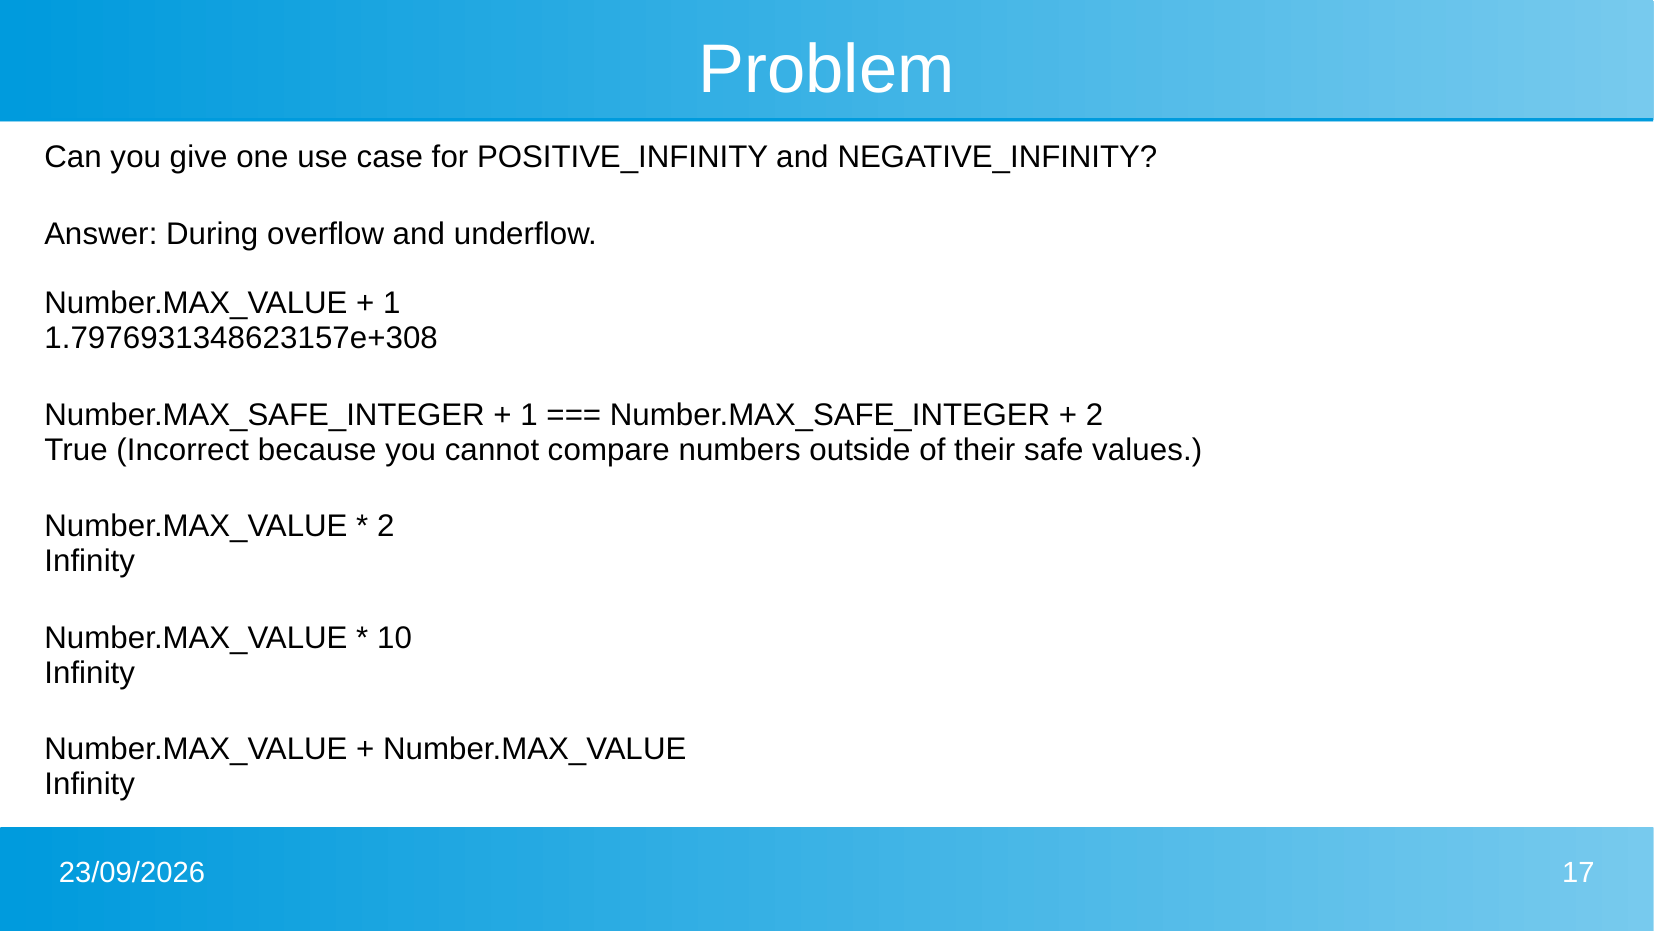

# Problem
Can you give one use case for POSITIVE_INFINITY and NEGATIVE_INFINITY?
Answer: During overflow and underflow.
Number.MAX_VALUE + 1
1.7976931348623157e+308
Number.MAX_SAFE_INTEGER + 1 === Number.MAX_SAFE_INTEGER + 2
True (Incorrect because you cannot compare numbers outside of their safe values.)
Number.MAX_VALUE * 2
Infinity
Number.MAX_VALUE * 10
Infinity
Number.MAX_VALUE + Number.MAX_VALUE
Infinity
17